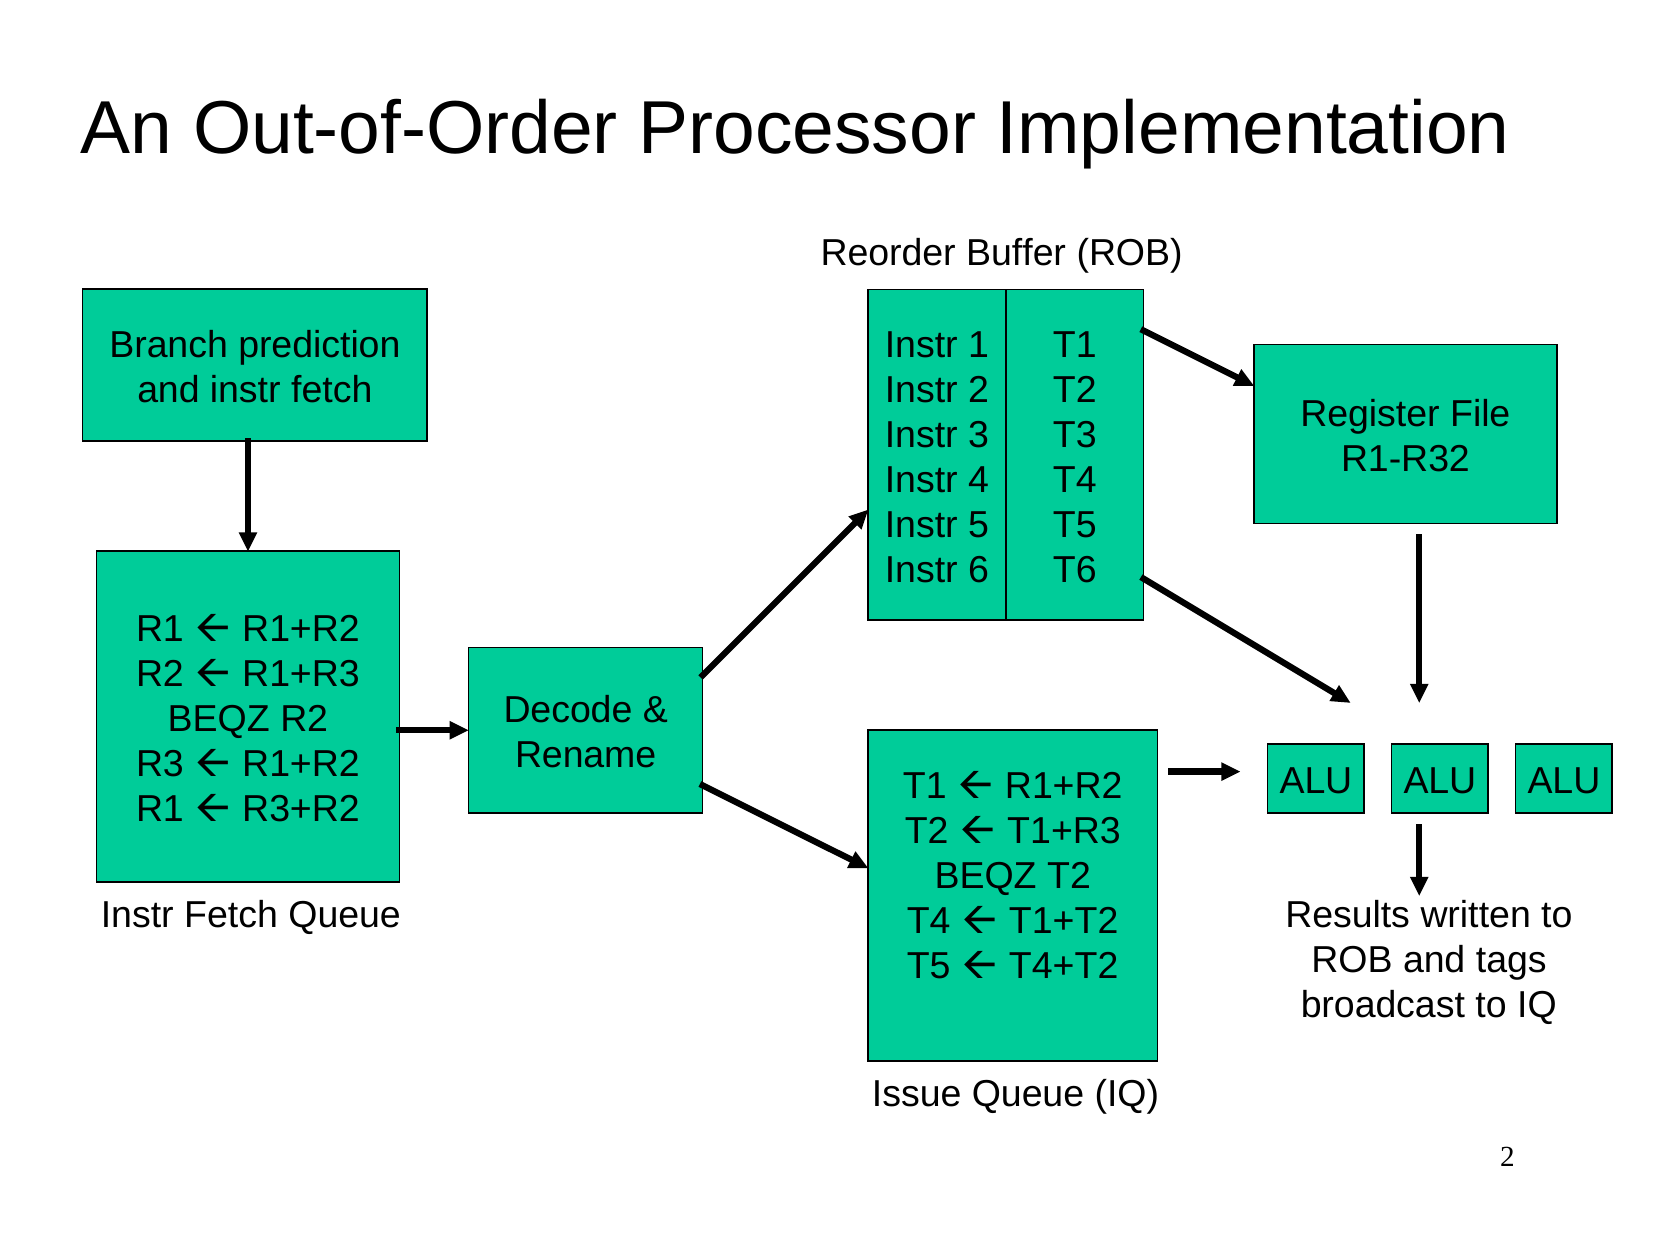

An Out-of-Order Processor Implementation
Reorder Buffer (ROB)
Branch prediction
and instr fetch
Instr 1
Instr 2
Instr 3
Instr 4
Instr 5
Instr 6
T1
T2
T3
T4
T5
T6
Register File
R1-R32
R1  R1+R2
R2  R1+R3
BEQZ R2
R3  R1+R2
R1  R3+R2
Decode &
Rename
T1  R1+R2
T2  T1+R3
BEQZ T2
T4  T1+T2
T5  T4+T2
ALU
ALU
ALU
Instr Fetch Queue
Results written to
ROB and tags
broadcast to IQ
Issue Queue (IQ)